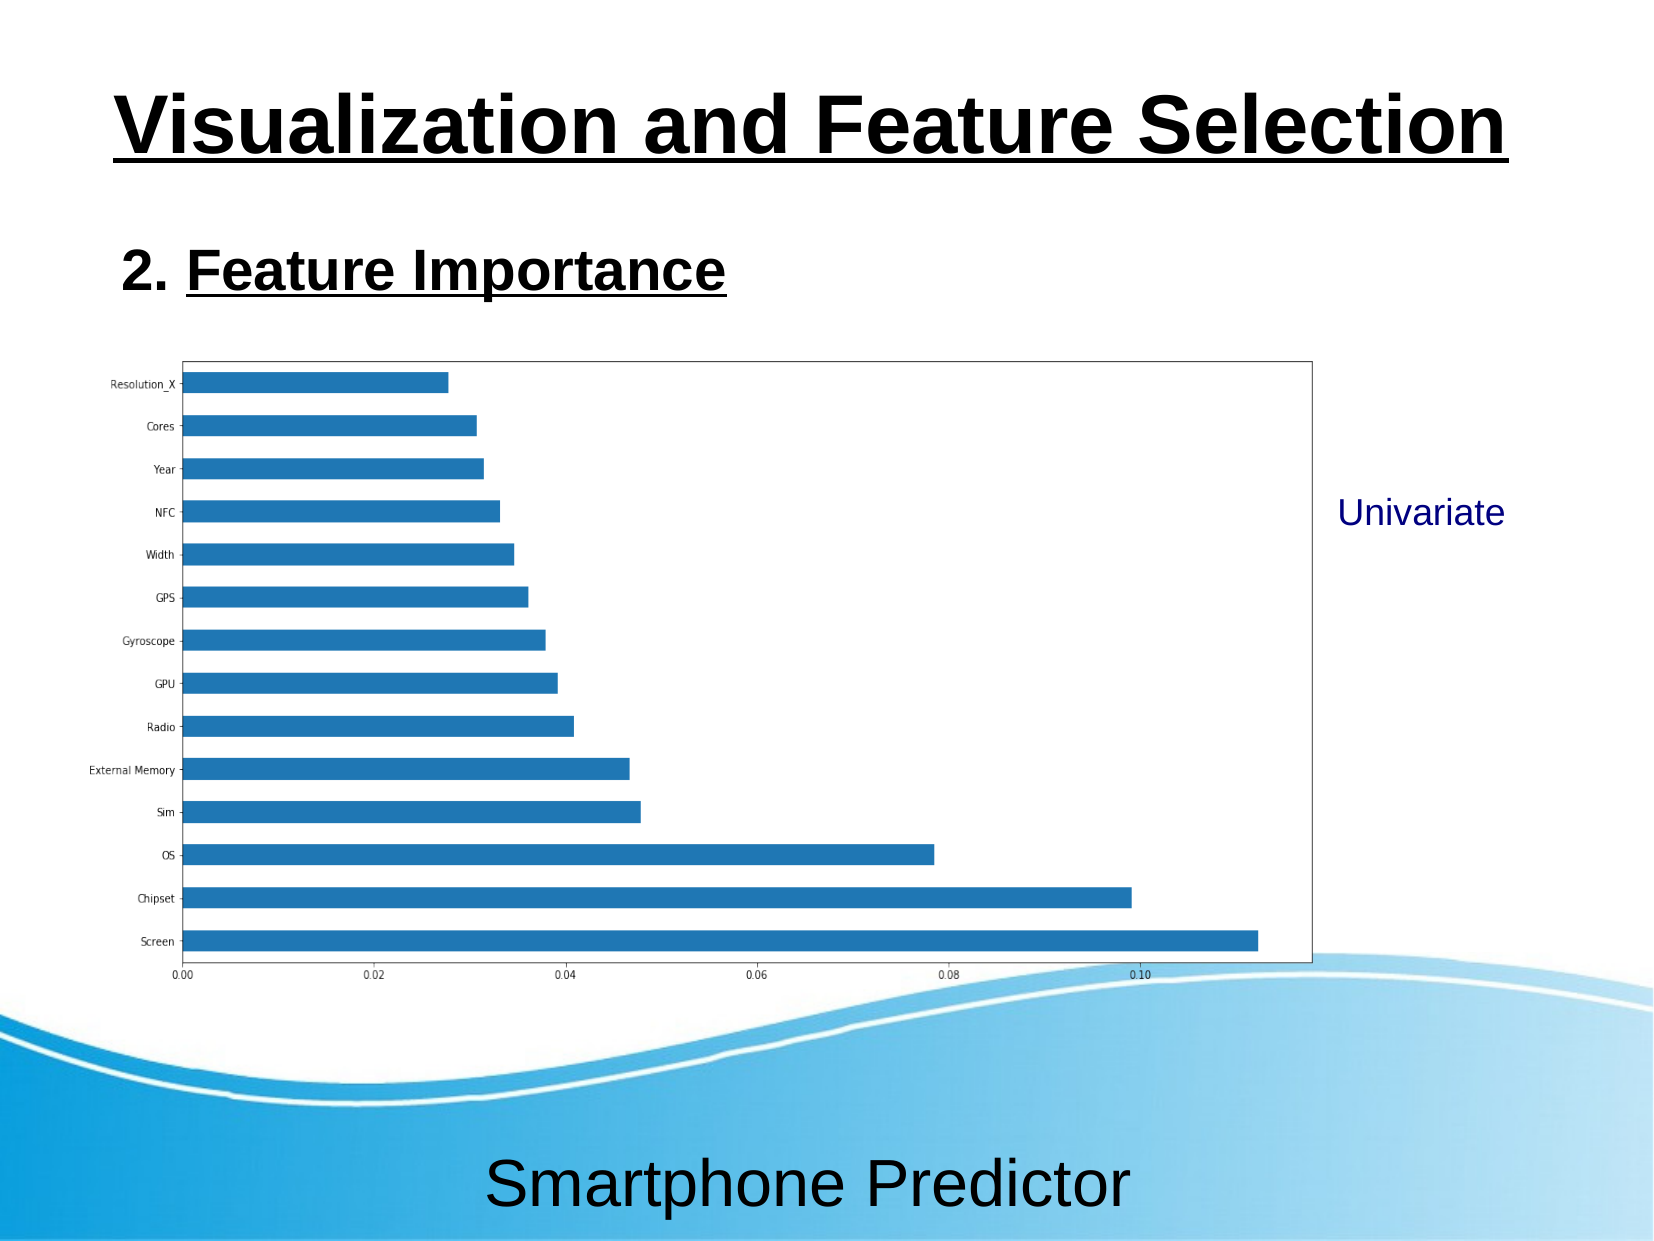

Visualization and Feature Selection
2. Feature Importance
Univariate
# Smartphone Predictor